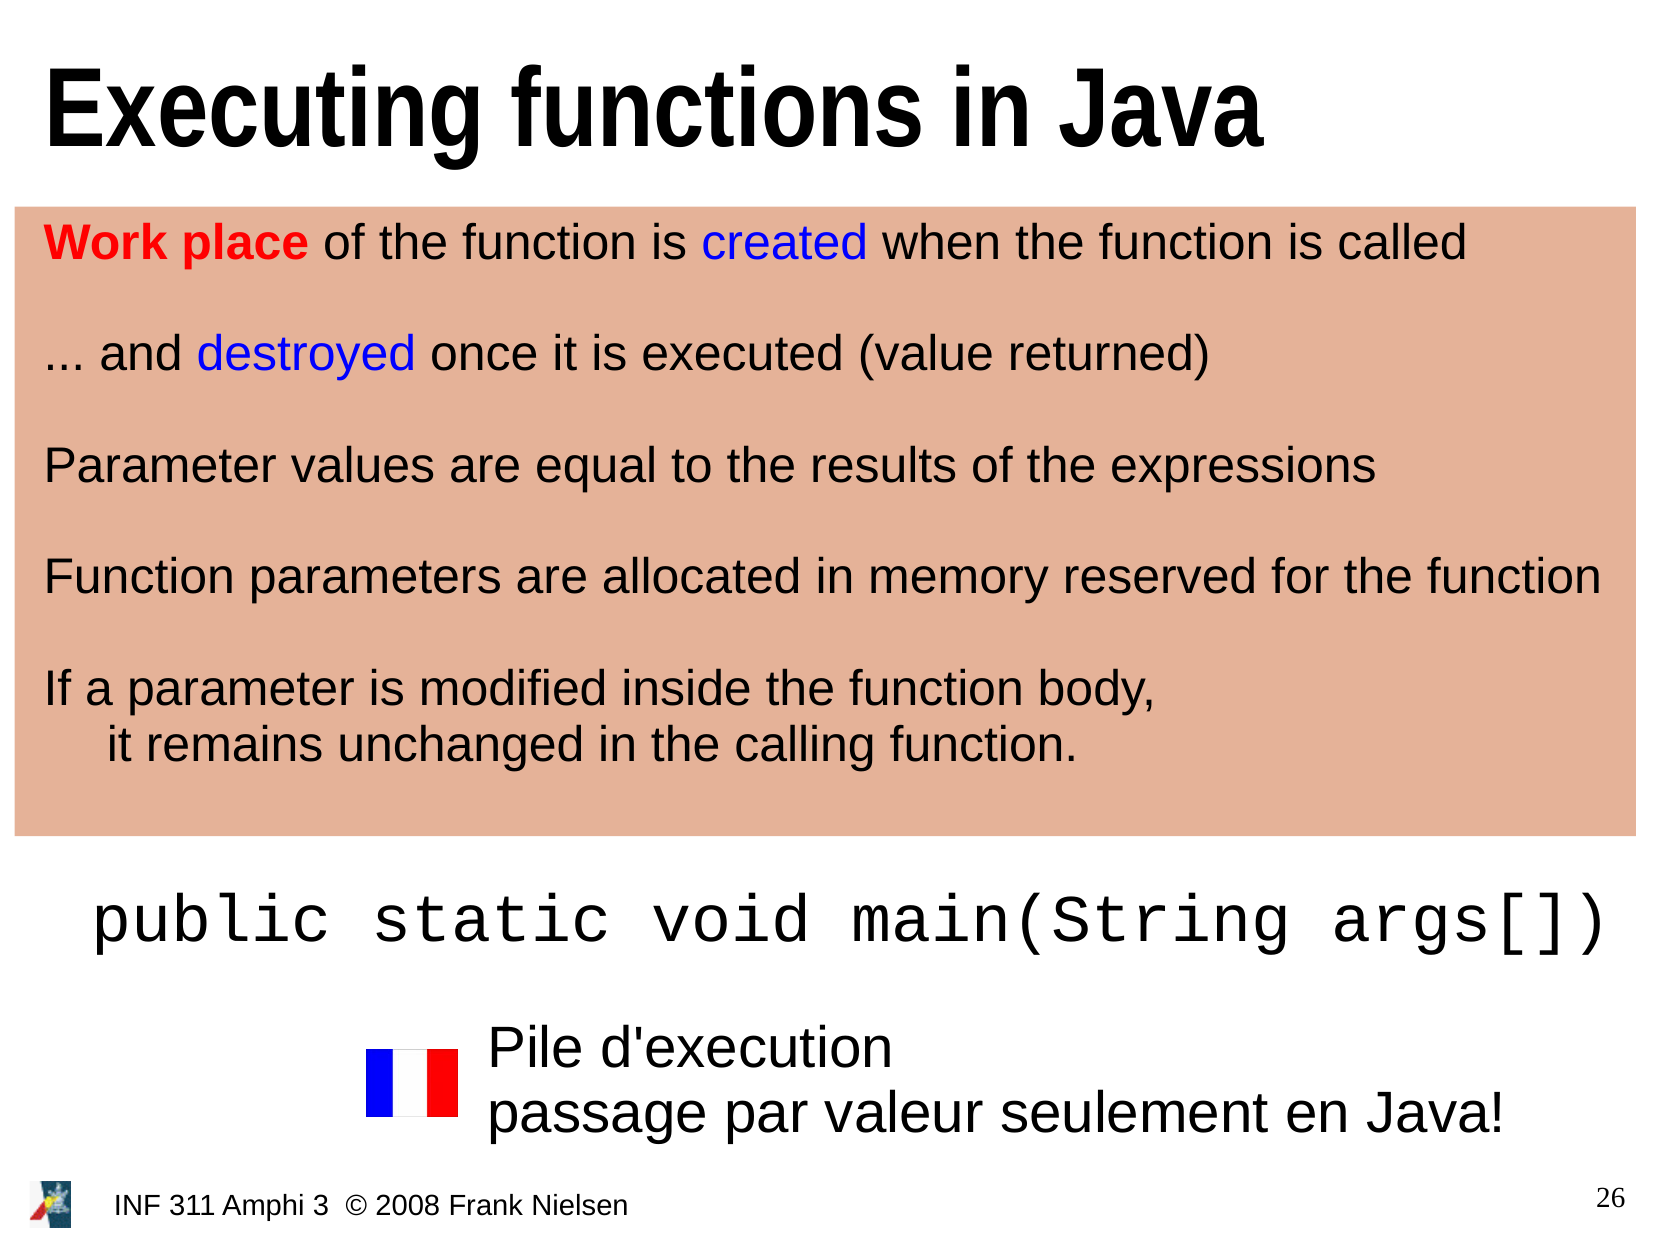

Executing functions in Java
 Work place of the function is created when the function is called
 ... and destroyed once it is executed (value returned)
 Parameter values are equal to the results of the expressions
 Function parameters are allocated in memory reserved for the function
 If a parameter is modified inside the function body,
 it remains unchanged in the calling function.
public static void main(String args[])
Pile d'execution
passage par valeur seulement en Java!